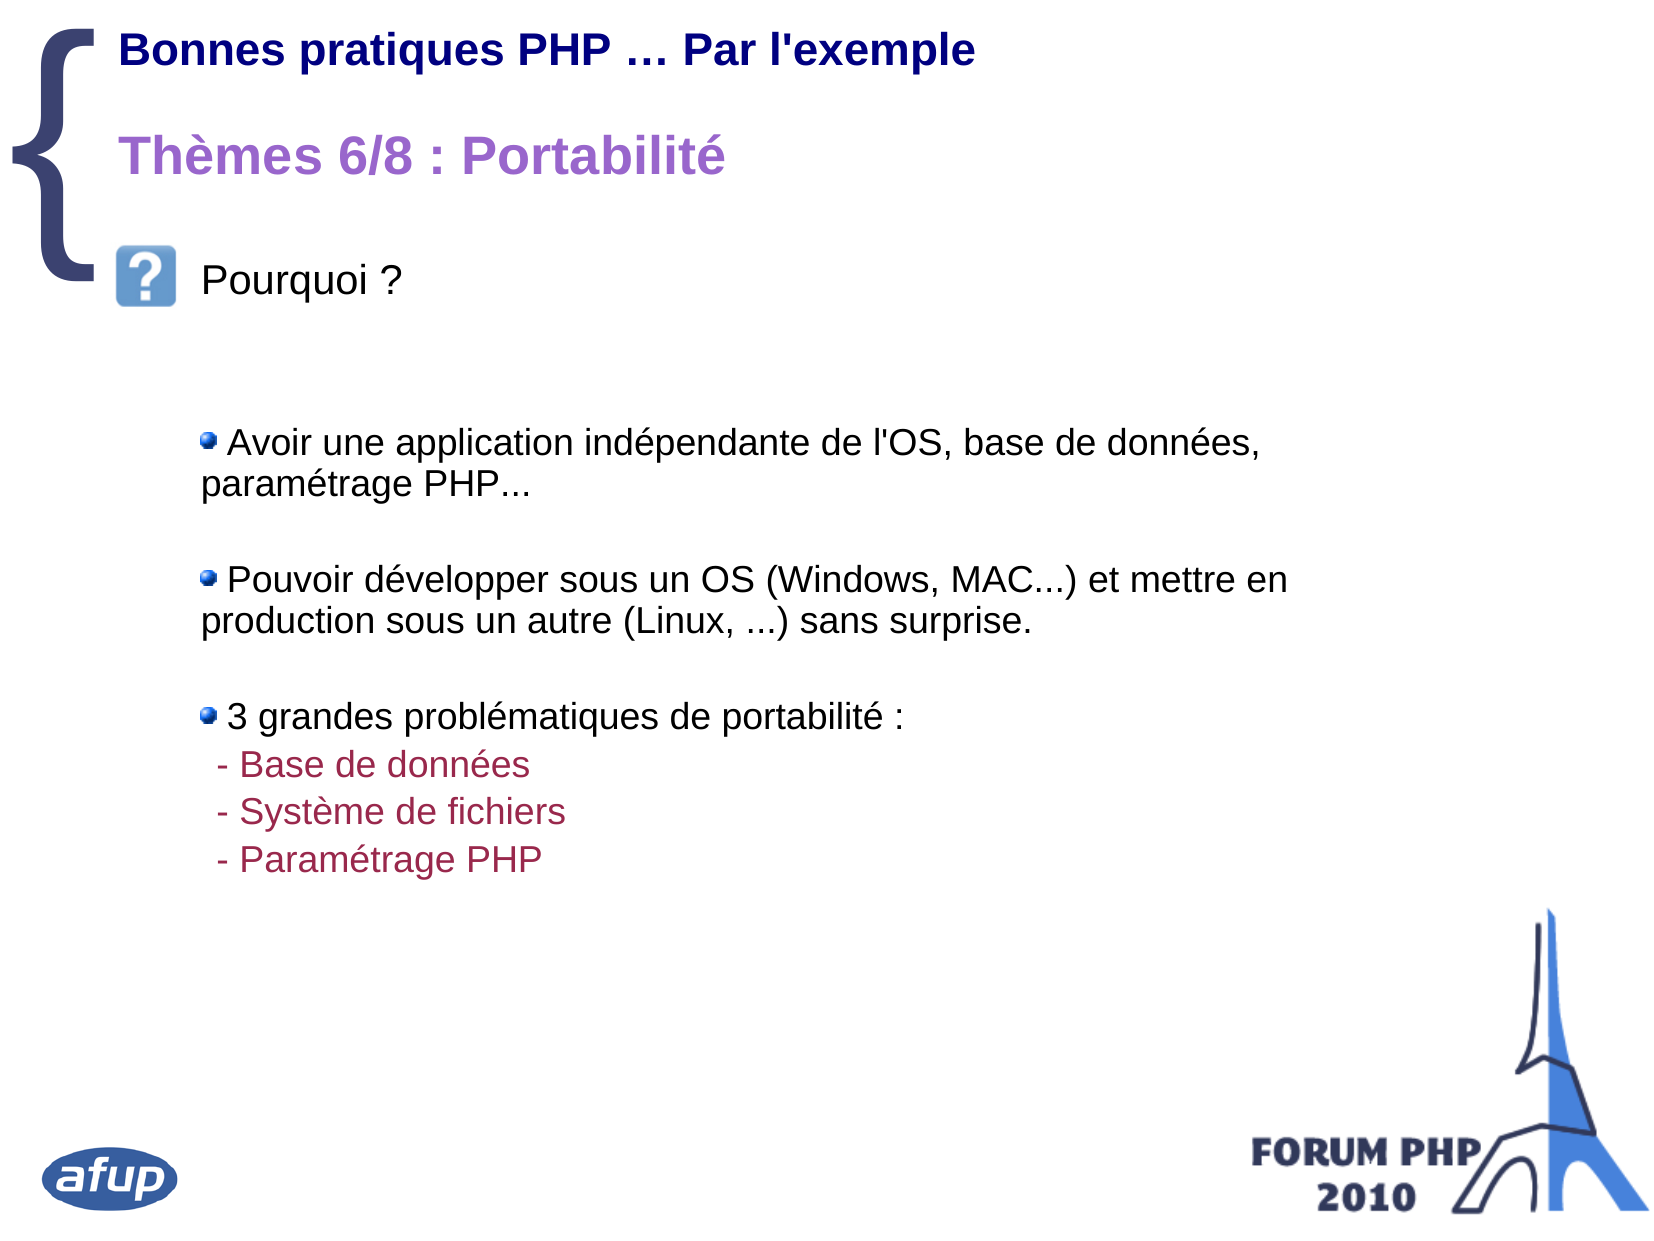

# Bonnes pratiques PHP … Par l'exemple Thèmes 6/8 : Portabilité
Pourquoi ?
 Avoir une application indépendante de l'OS, base de données, paramétrage PHP...
 Pouvoir développer sous un OS (Windows, MAC...) et mettre en production sous un autre (Linux, ...) sans surprise.
 3 grandes problématiques de portabilité :
- Base de données
- Système de fichiers
- Paramétrage PHP